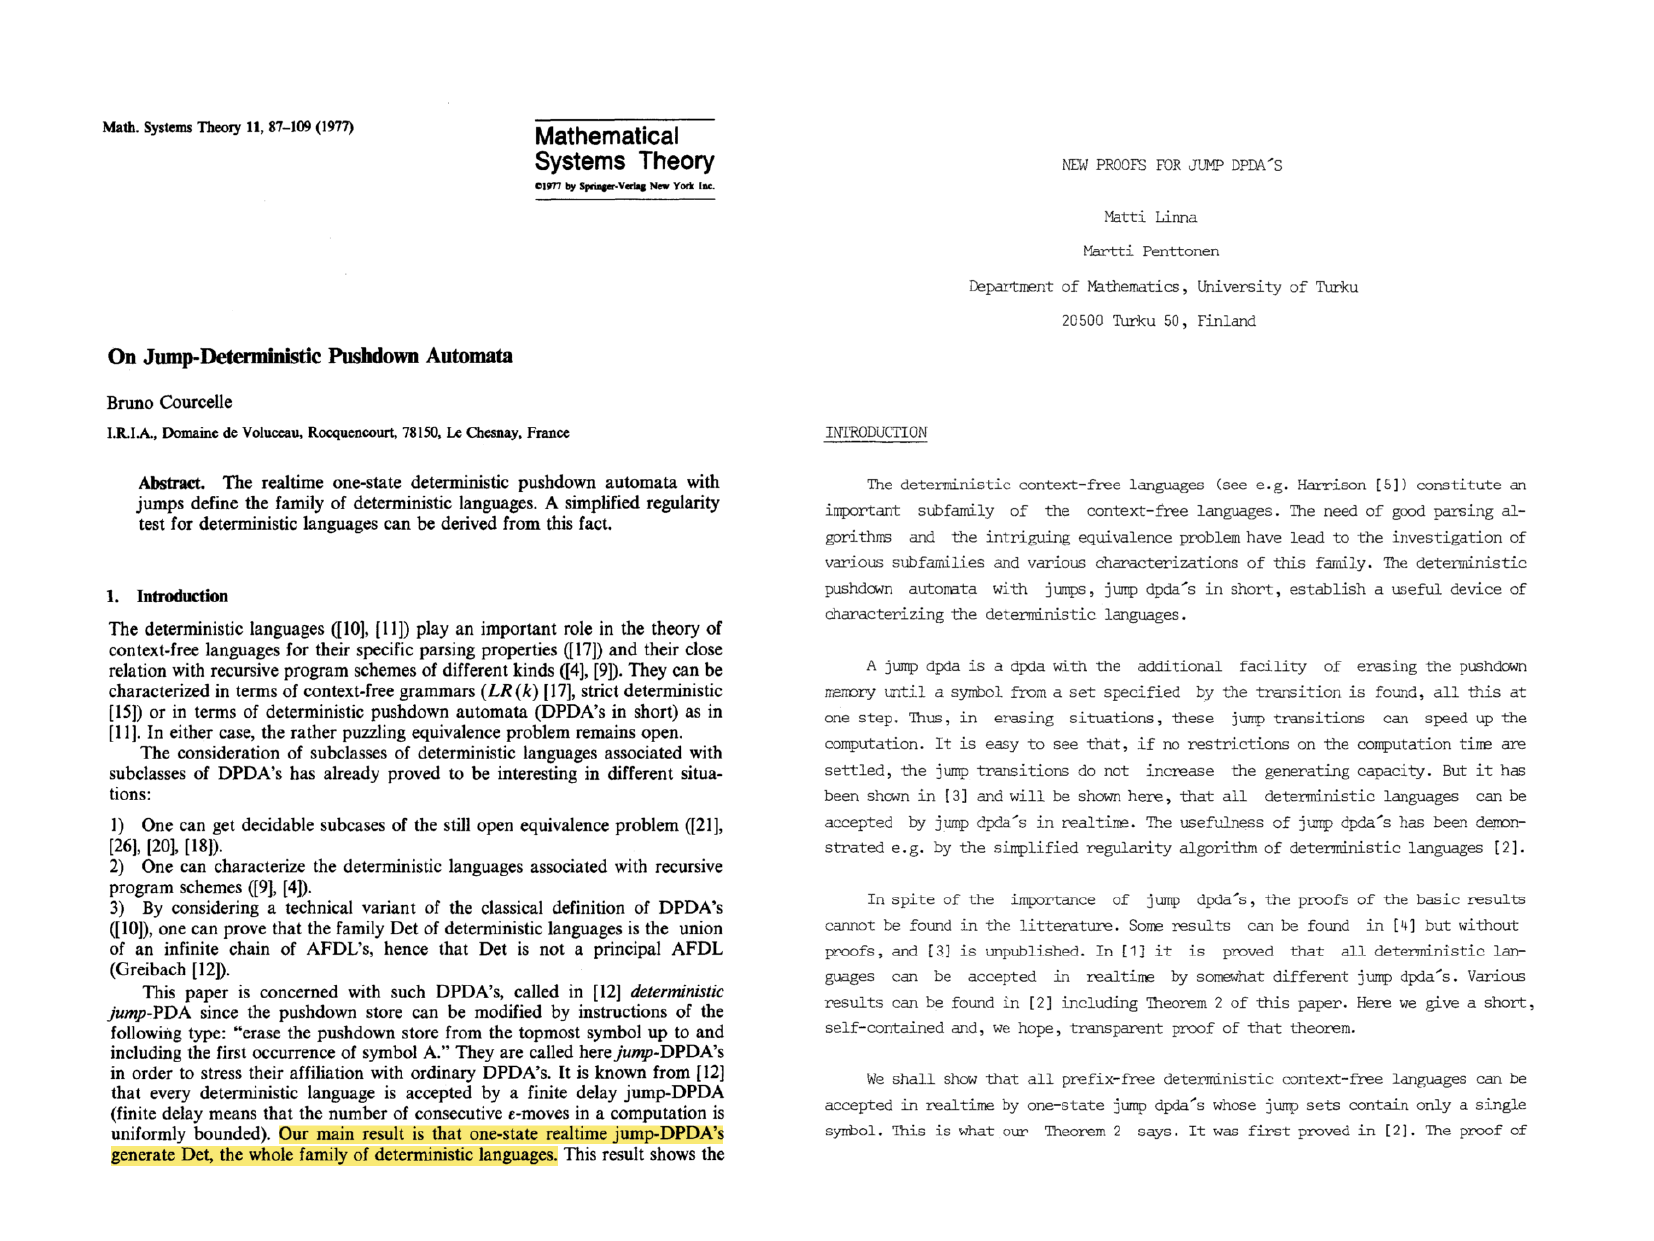

# We Did It!
Wandering through books of forgotten lore
The time before LaTeX!
Discoveries:
Bored and frustrated theoreticians thought about a similar problem in ancient times
Jump automata
Amiram Yehudai
16